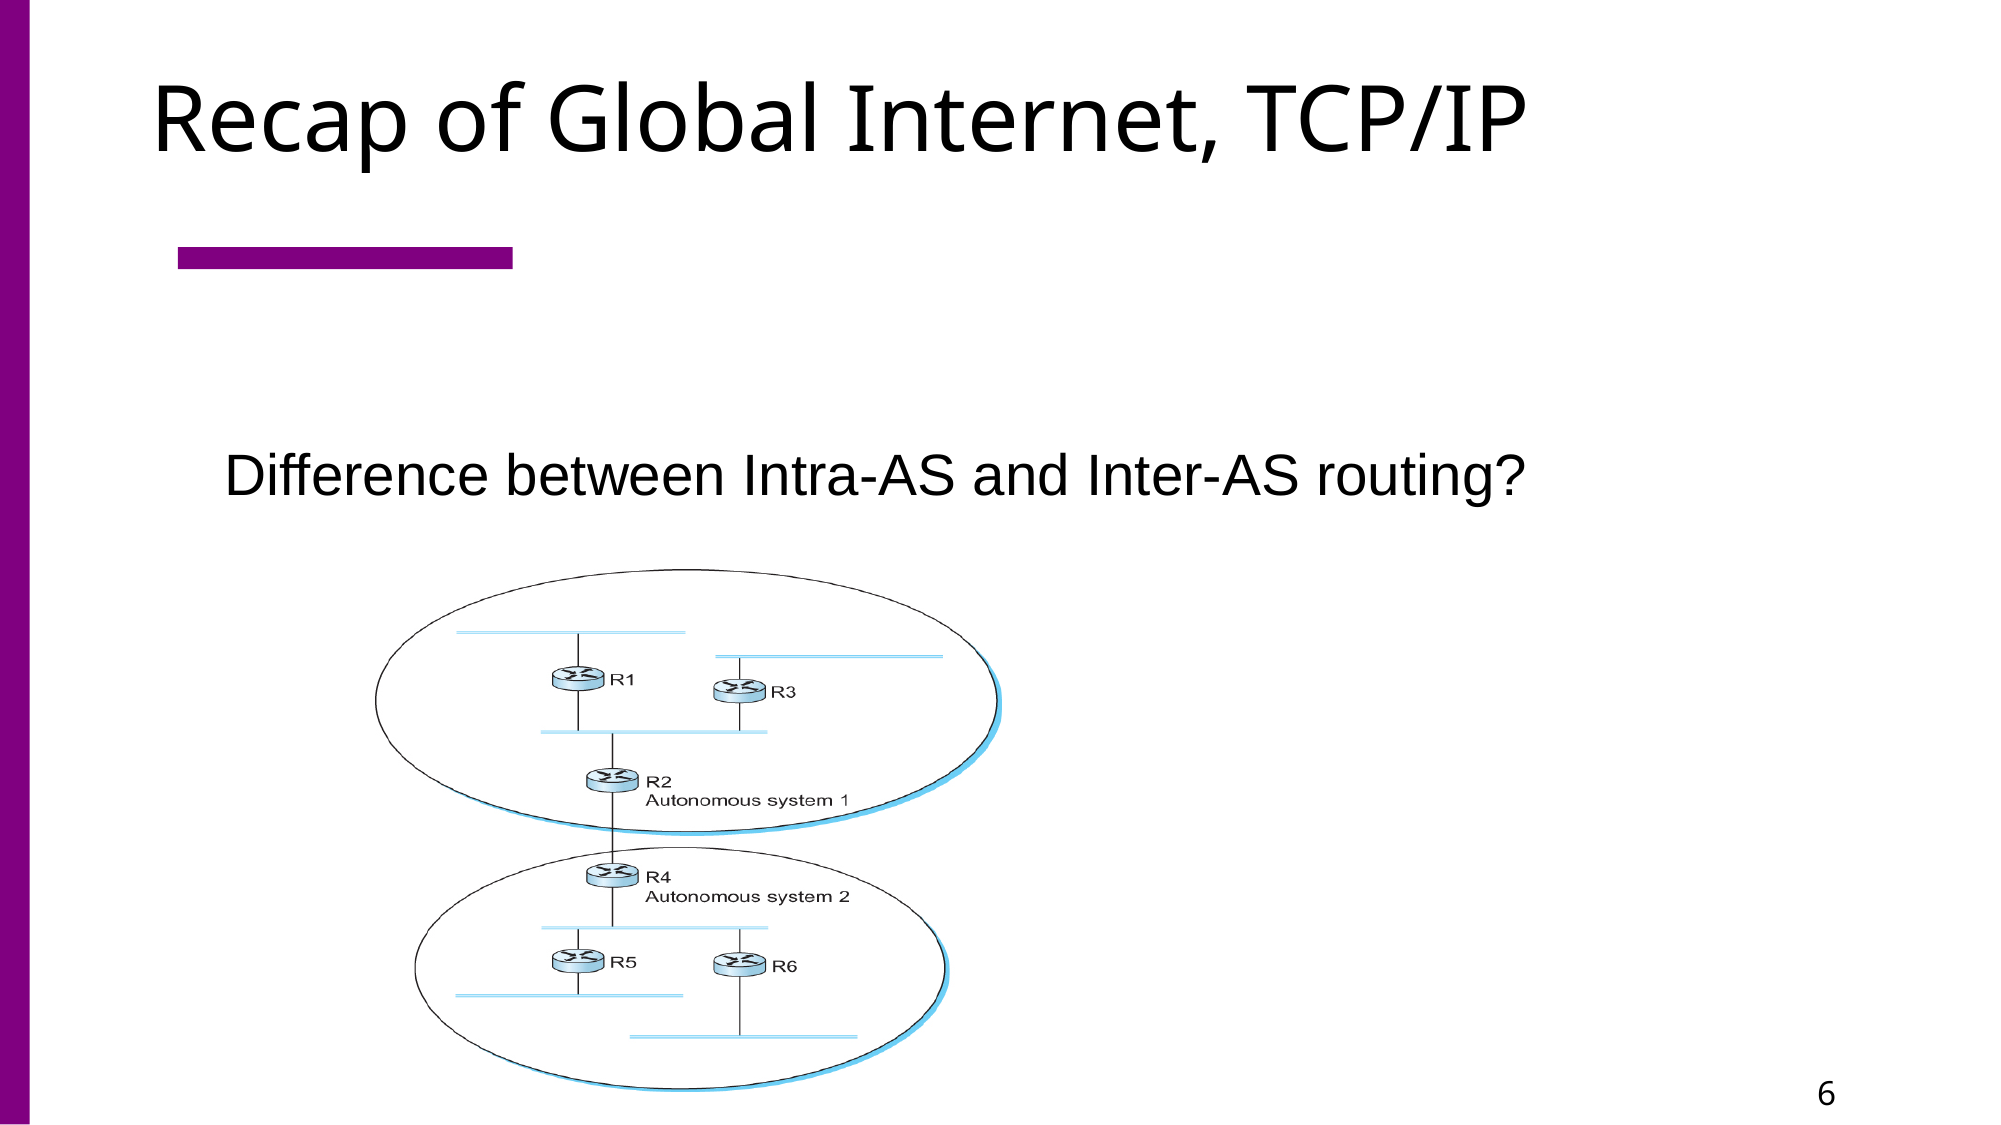

# Recap of Global Internet, TCP/IP
Difference between Intra-AS and Inter-AS routing?